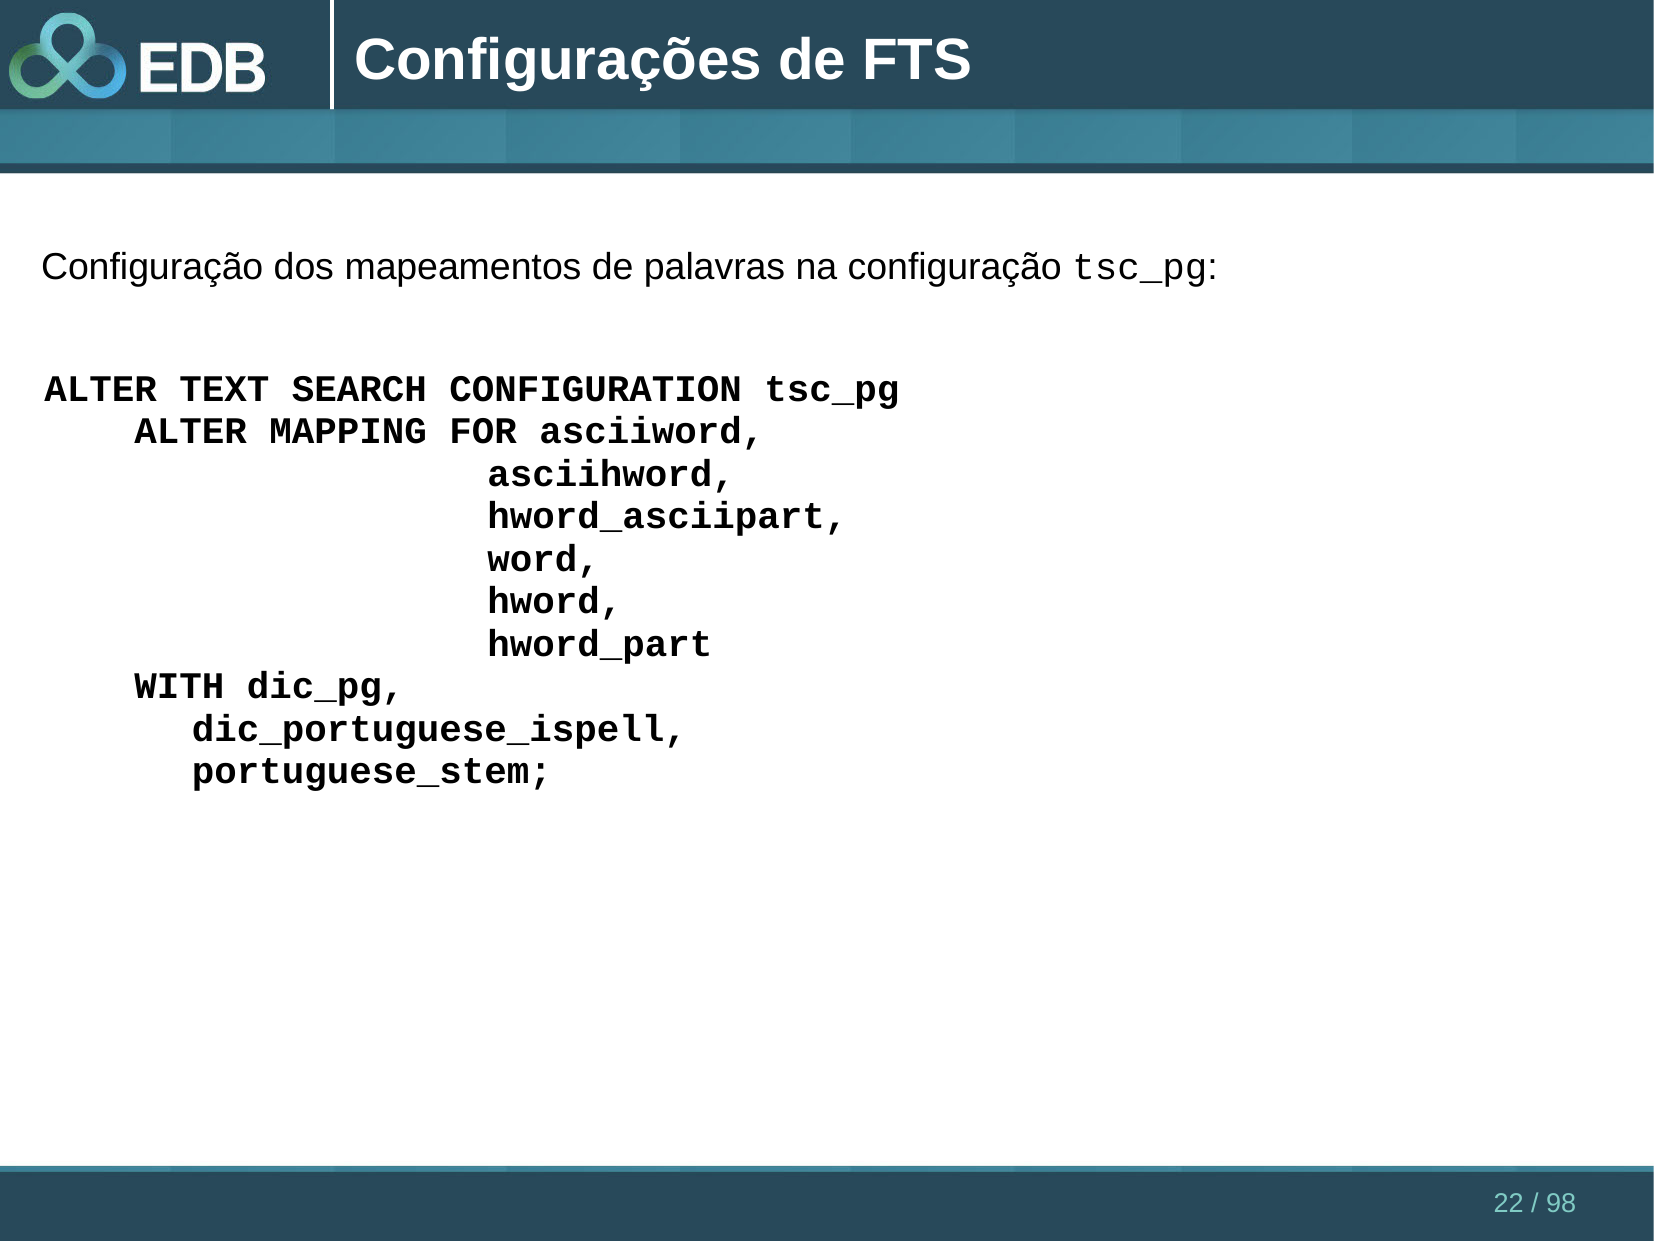

# Configurações de FTS
Configuração dos mapeamentos de palavras na configuração tsc_pg:
ALTER TEXT SEARCH CONFIGURATION tsc_pg
 ALTER MAPPING FOR asciiword,
						asciihword,
						hword_asciipart,
						word,
						hword,
						hword_part
 WITH dic_pg,
		dic_portuguese_ispell,
		portuguese_stem;